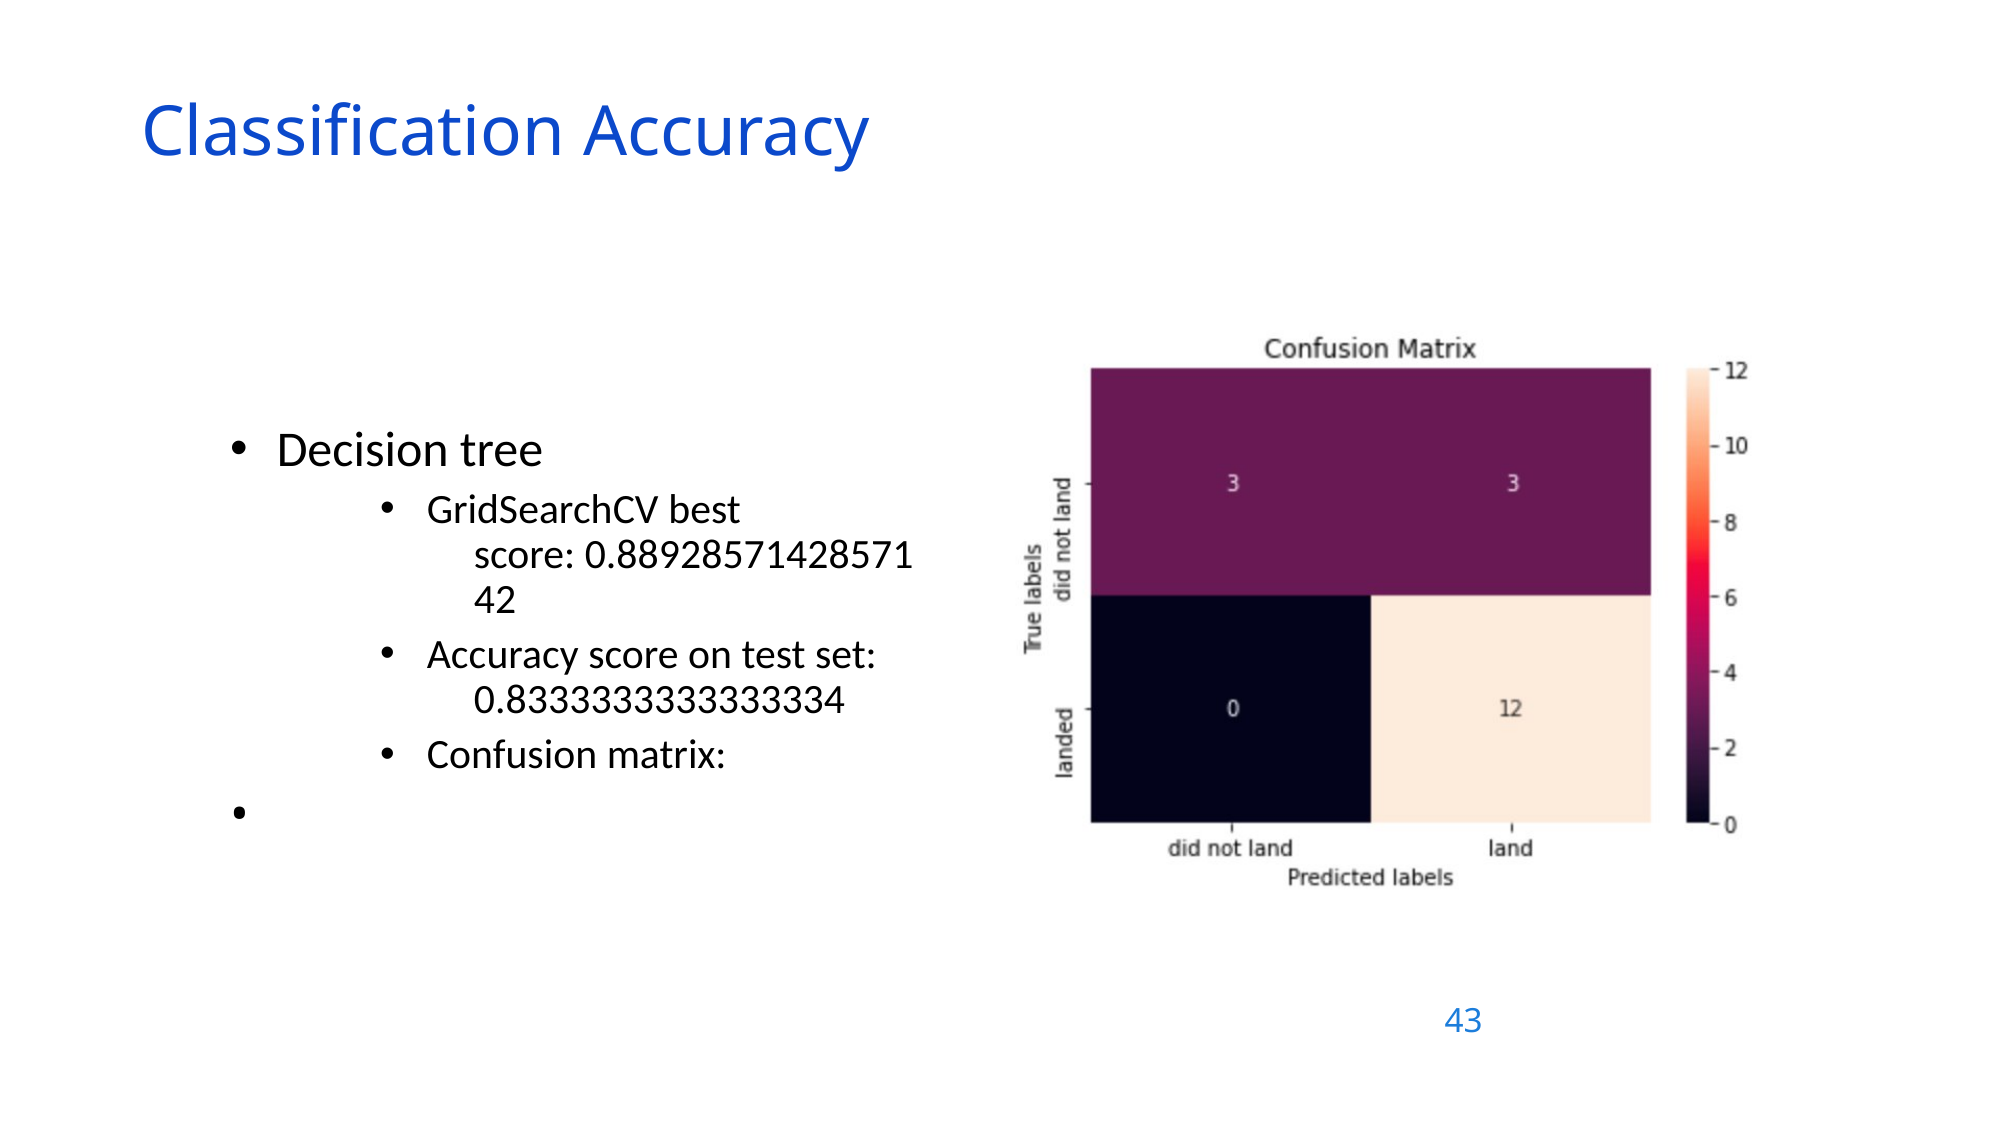

Classification Accuracy
Decision tree
GridSearchCV best score: 0.8892857142857142
Accuracy score on test set: 0.8333333333333334
Confusion matrix: